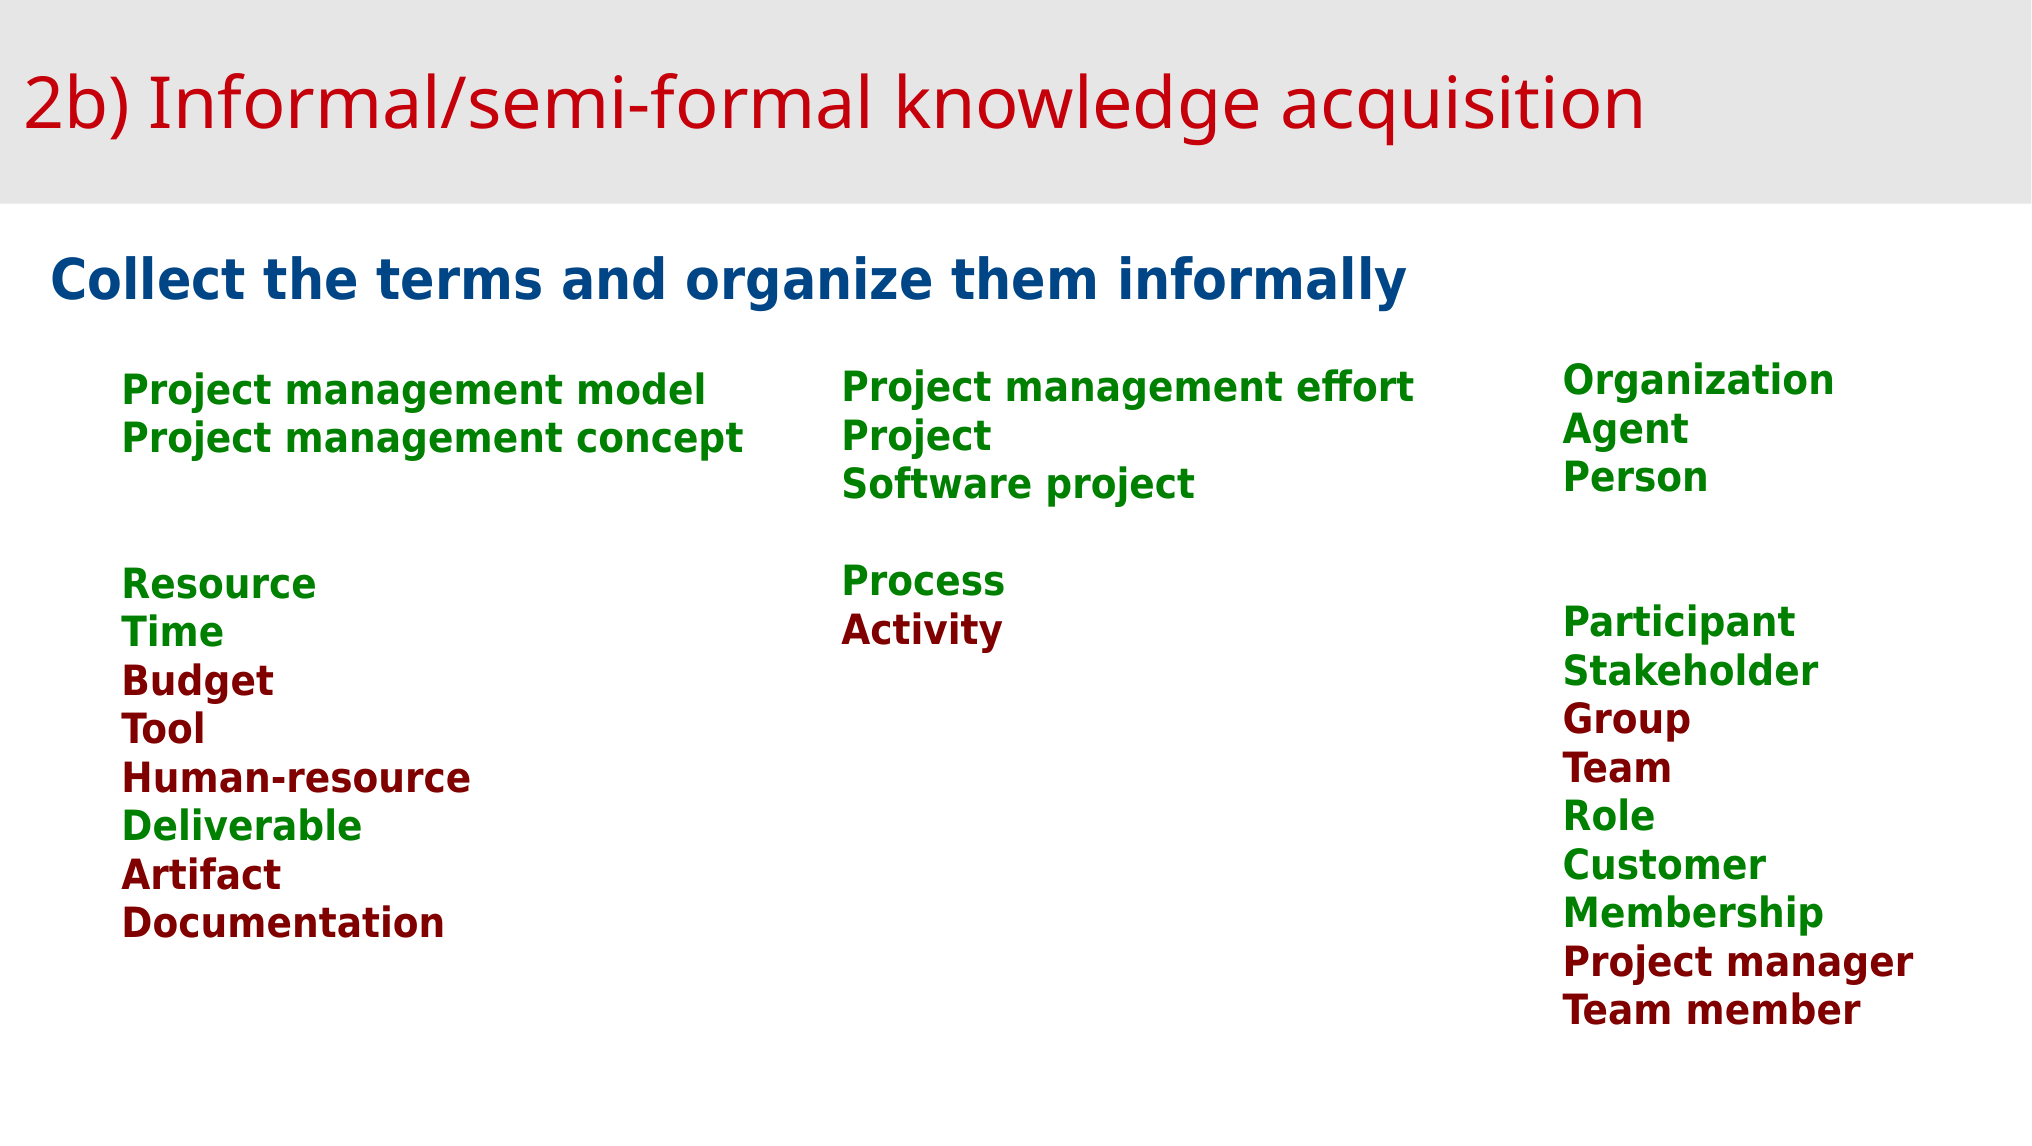

# 2b) Informal/semi-formal knowledge acquisition
Collect the terms and organize them informally
Organization
Agent
Person
Participant
Stakeholder
Group
Team
Role
Customer
Membership
Project manager
Team member
Project management effort
Project
Software project
Process
Activity
Project management model
Project management concept
Resource
Time
Budget
Tool
Human-resource
Deliverable
Artifact
Documentation